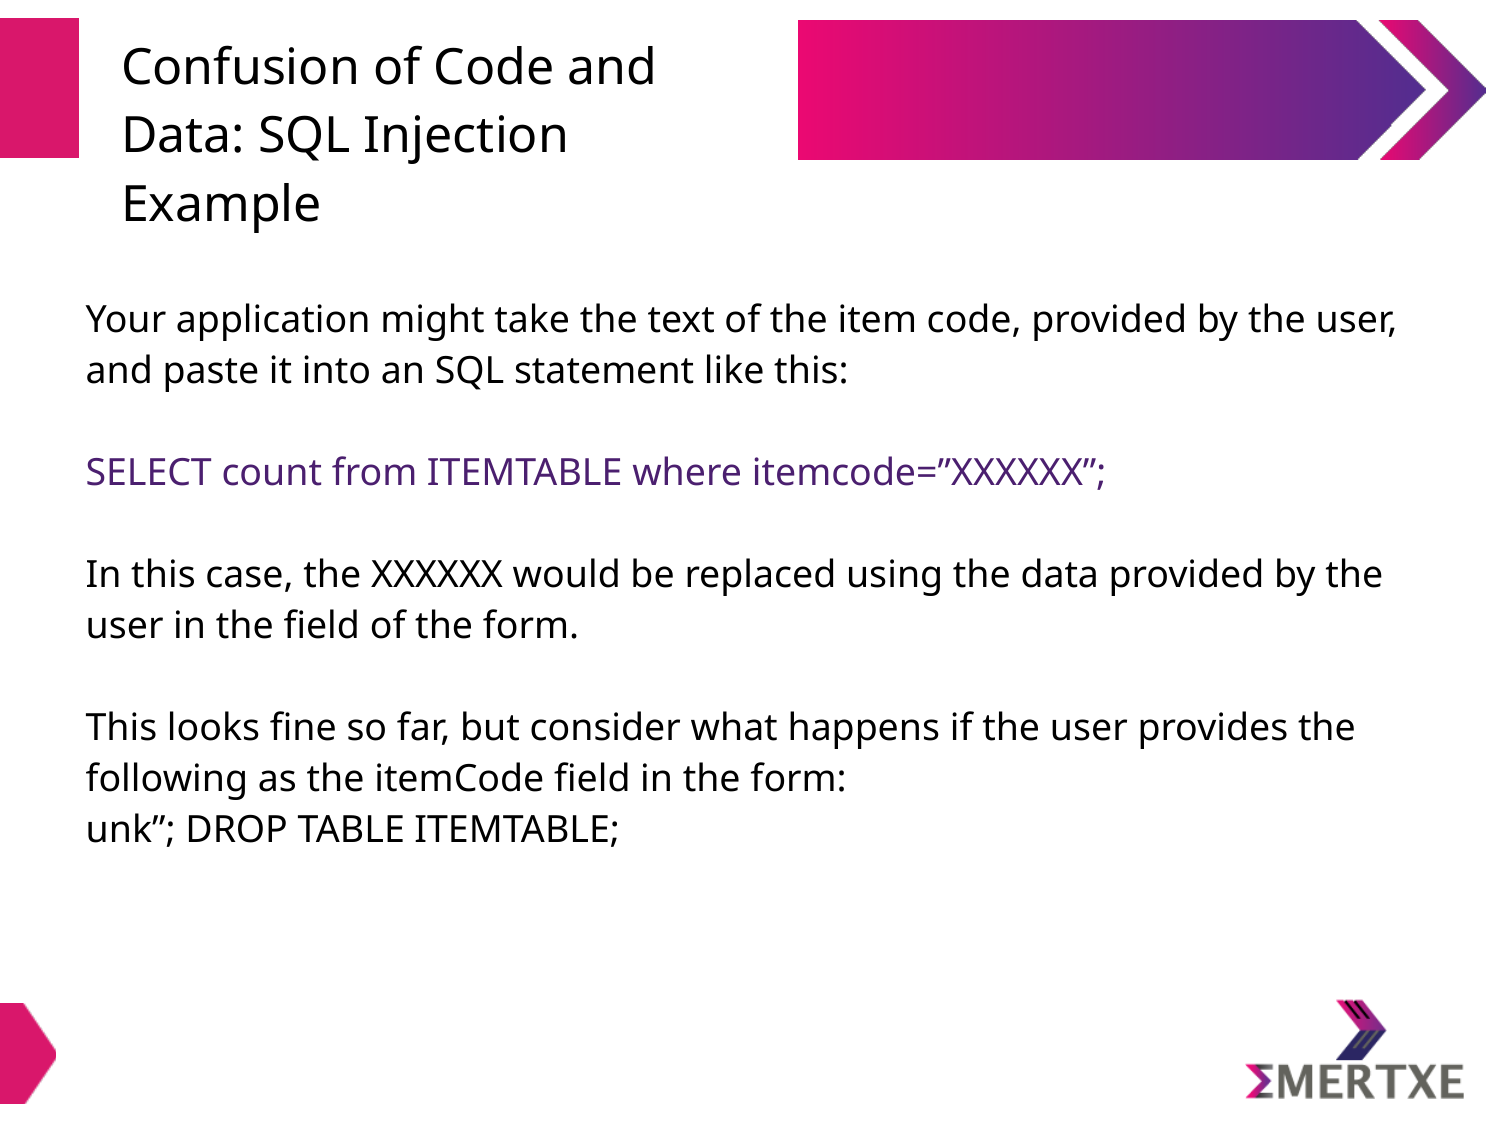

Confusion of Code and Data: SQL Injection Example
Your application might take the text of the item code, provided by the user, and paste it into an SQL statement like this:
SELECT count from ITEMTABLE where itemcode=”XXXXXX”;
In this case, the XXXXXX would be replaced using the data provided by the user in the field of the form.
This looks fine so far, but consider what happens if the user provides the following as the itemCode field in the form:
unk”; DROP TABLE ITEMTABLE;